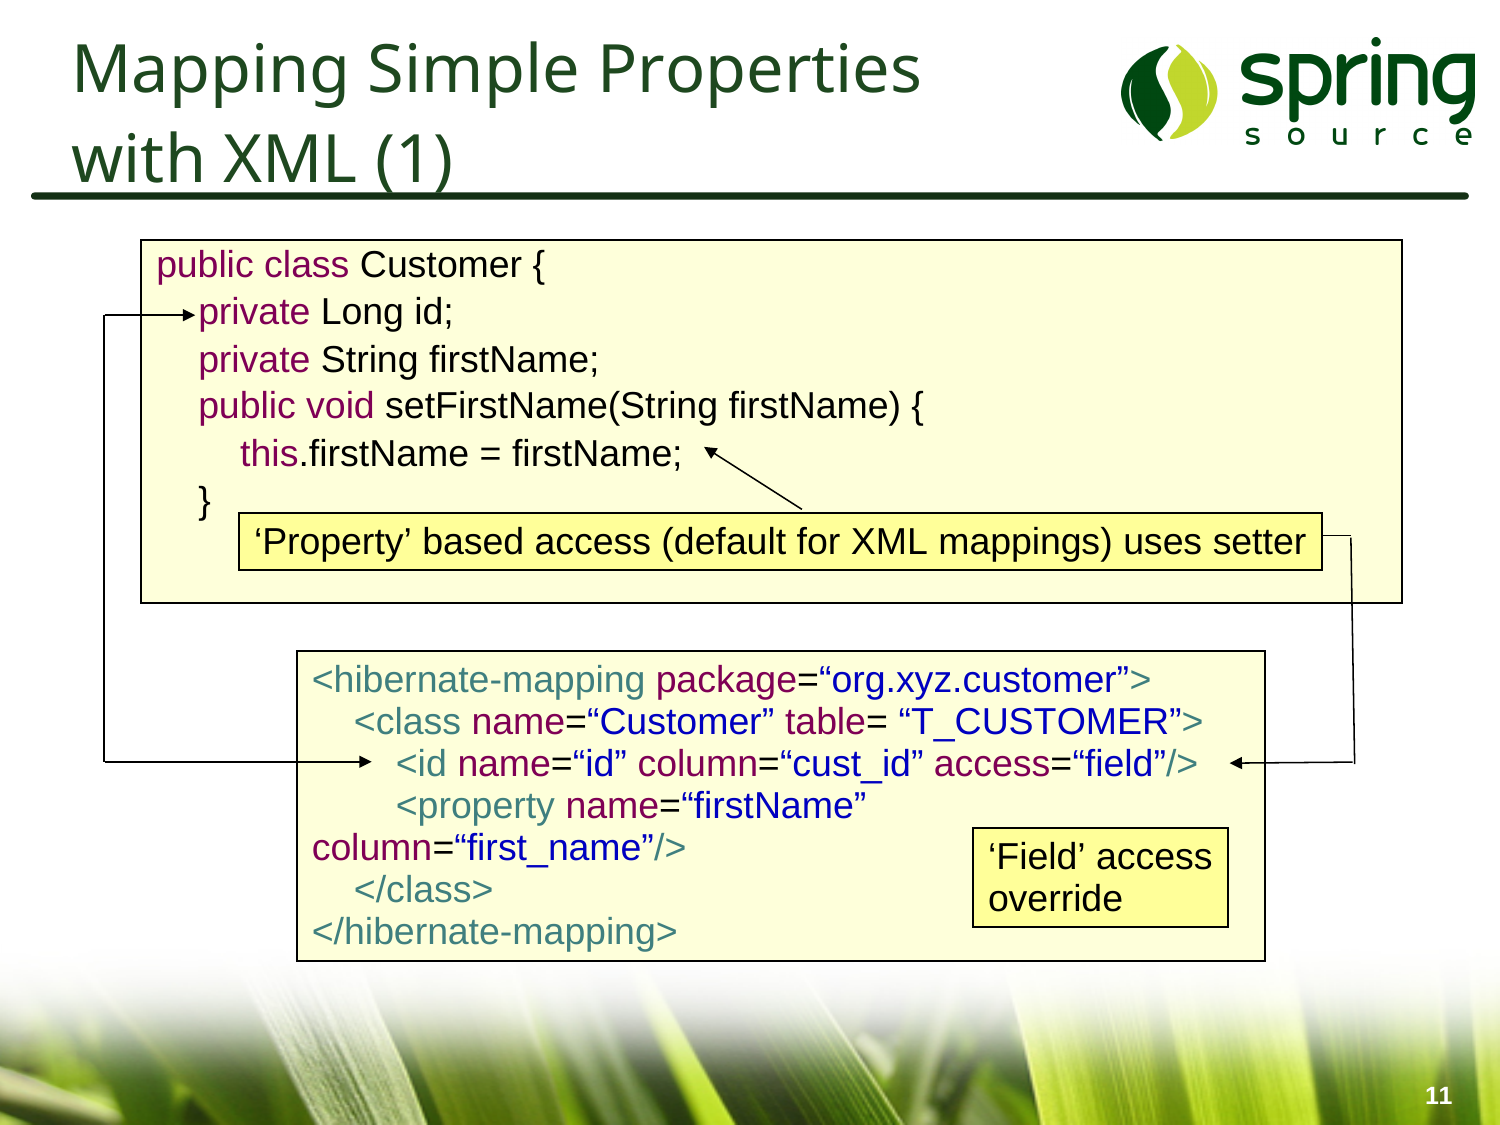

# Mapping Simple Properties with XML (1)
public class Customer {
 private Long id;
 private String firstName;
 public void setFirstName(String firstName) {
 this.firstName = firstName;
 }
‘Property’ based access (default for XML mappings) uses setter
<hibernate-mapping package=“org.xyz.customer”>
 <class name=“Customer” table= “T_CUSTOMER”>
 <id name=“id” column=“cust_id” access=“field”/>
 <property name=“firstName” column=“first_name”/>
 </class>
</hibernate-mapping>
‘Field’ access
override